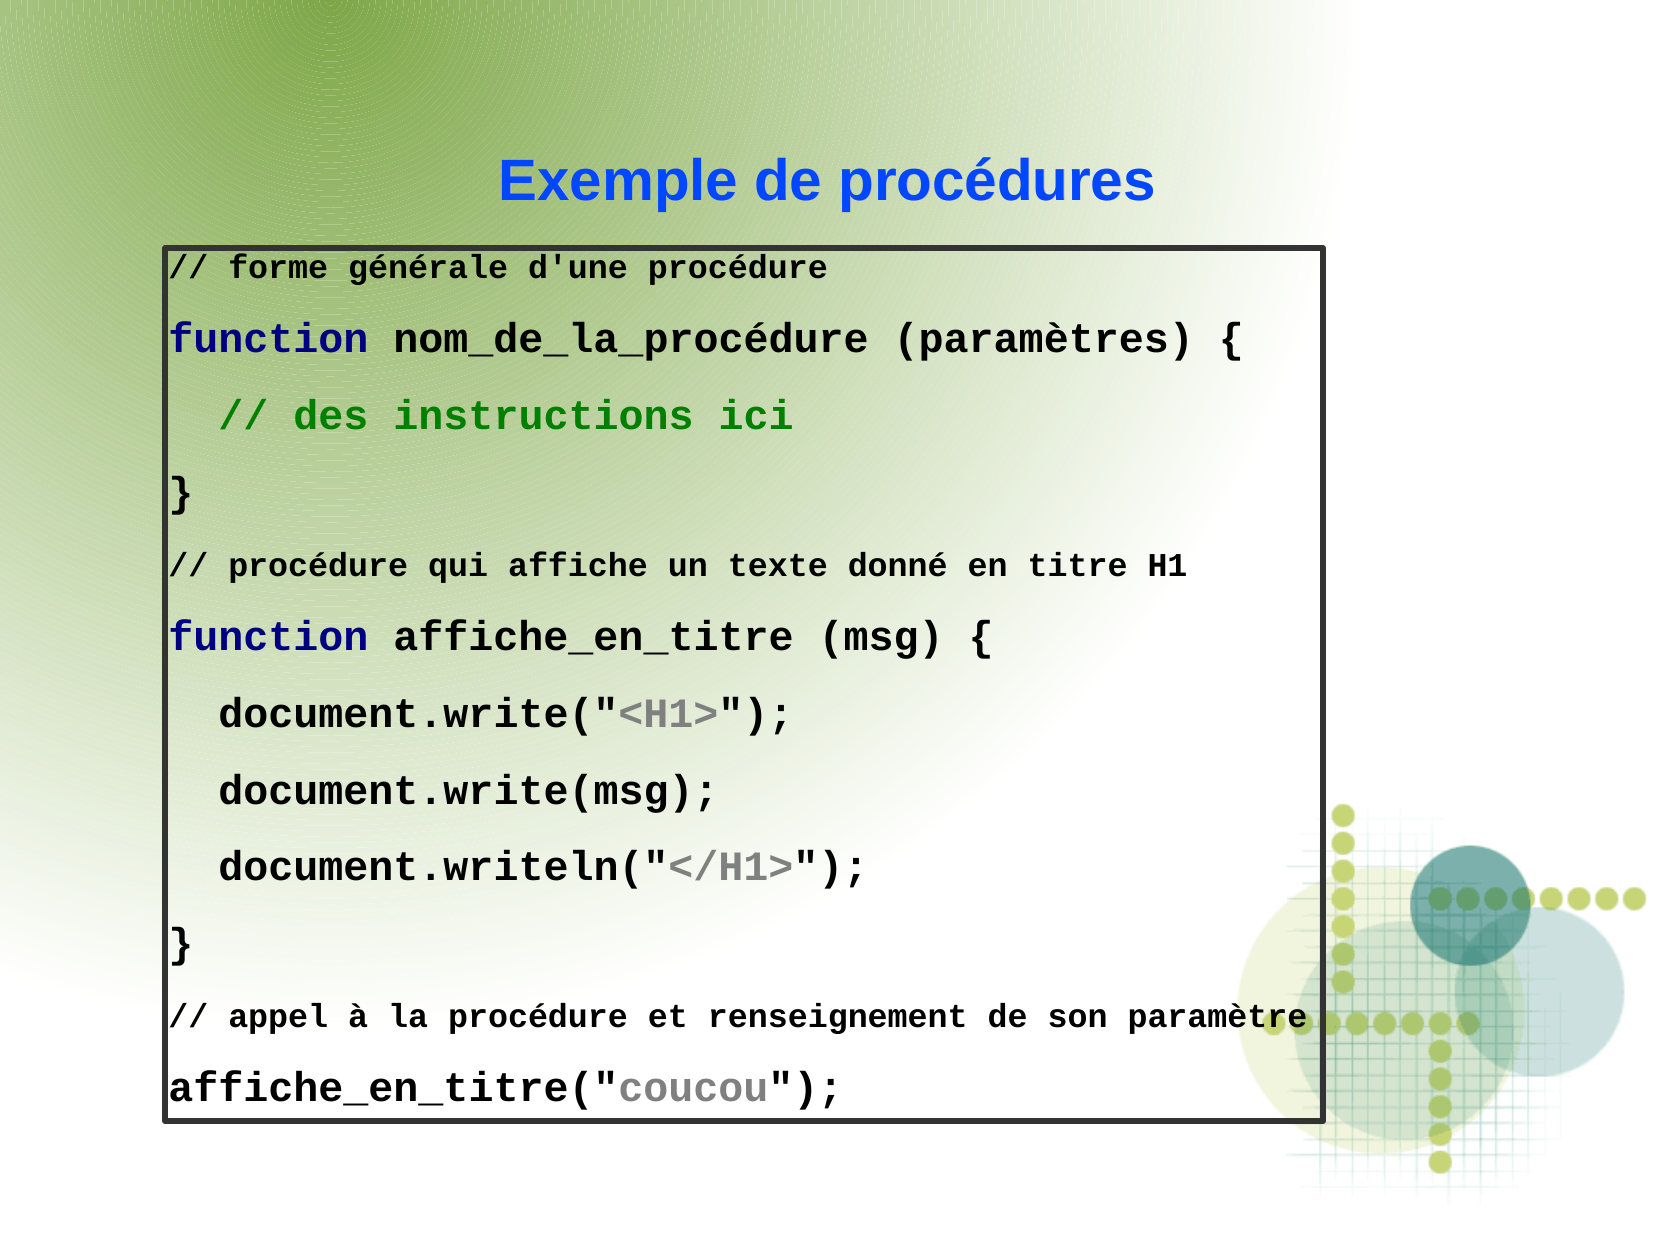

# Exemple de procédures
// forme générale d'une procédure
function nom_de_la_procédure (paramètres) {
 // des instructions ici
}
// procédure qui affiche un texte donné en titre H1
function affiche_en_titre (msg) {
 document.write("<H1>");
 document.write(msg);
 document.writeln("</H1>");
}
// appel à la procédure et renseignement de son paramètre
affiche_en_titre("coucou");